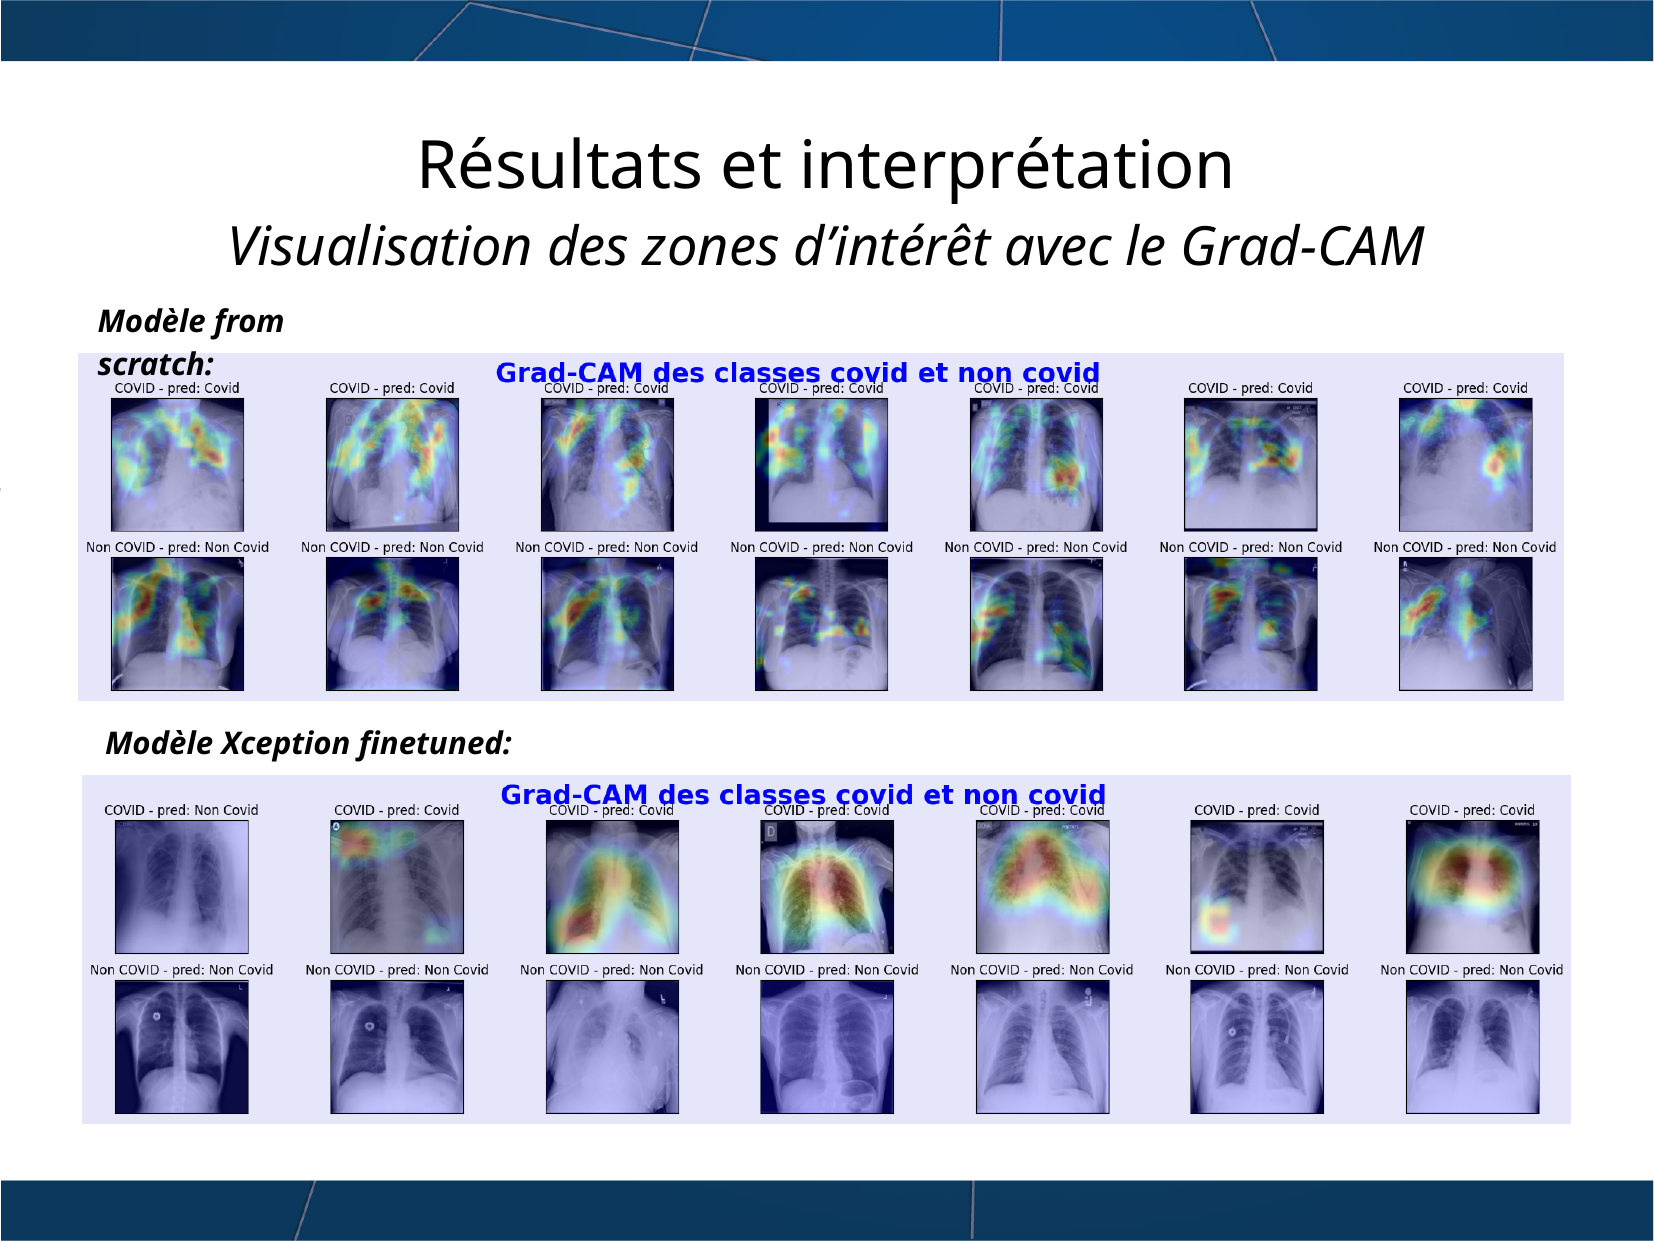

# Résultats et interprétation Visualisation des zones d’intérêt avec le Grad-CAM
Modèle from scratch:
Modèle Xception finetuned: